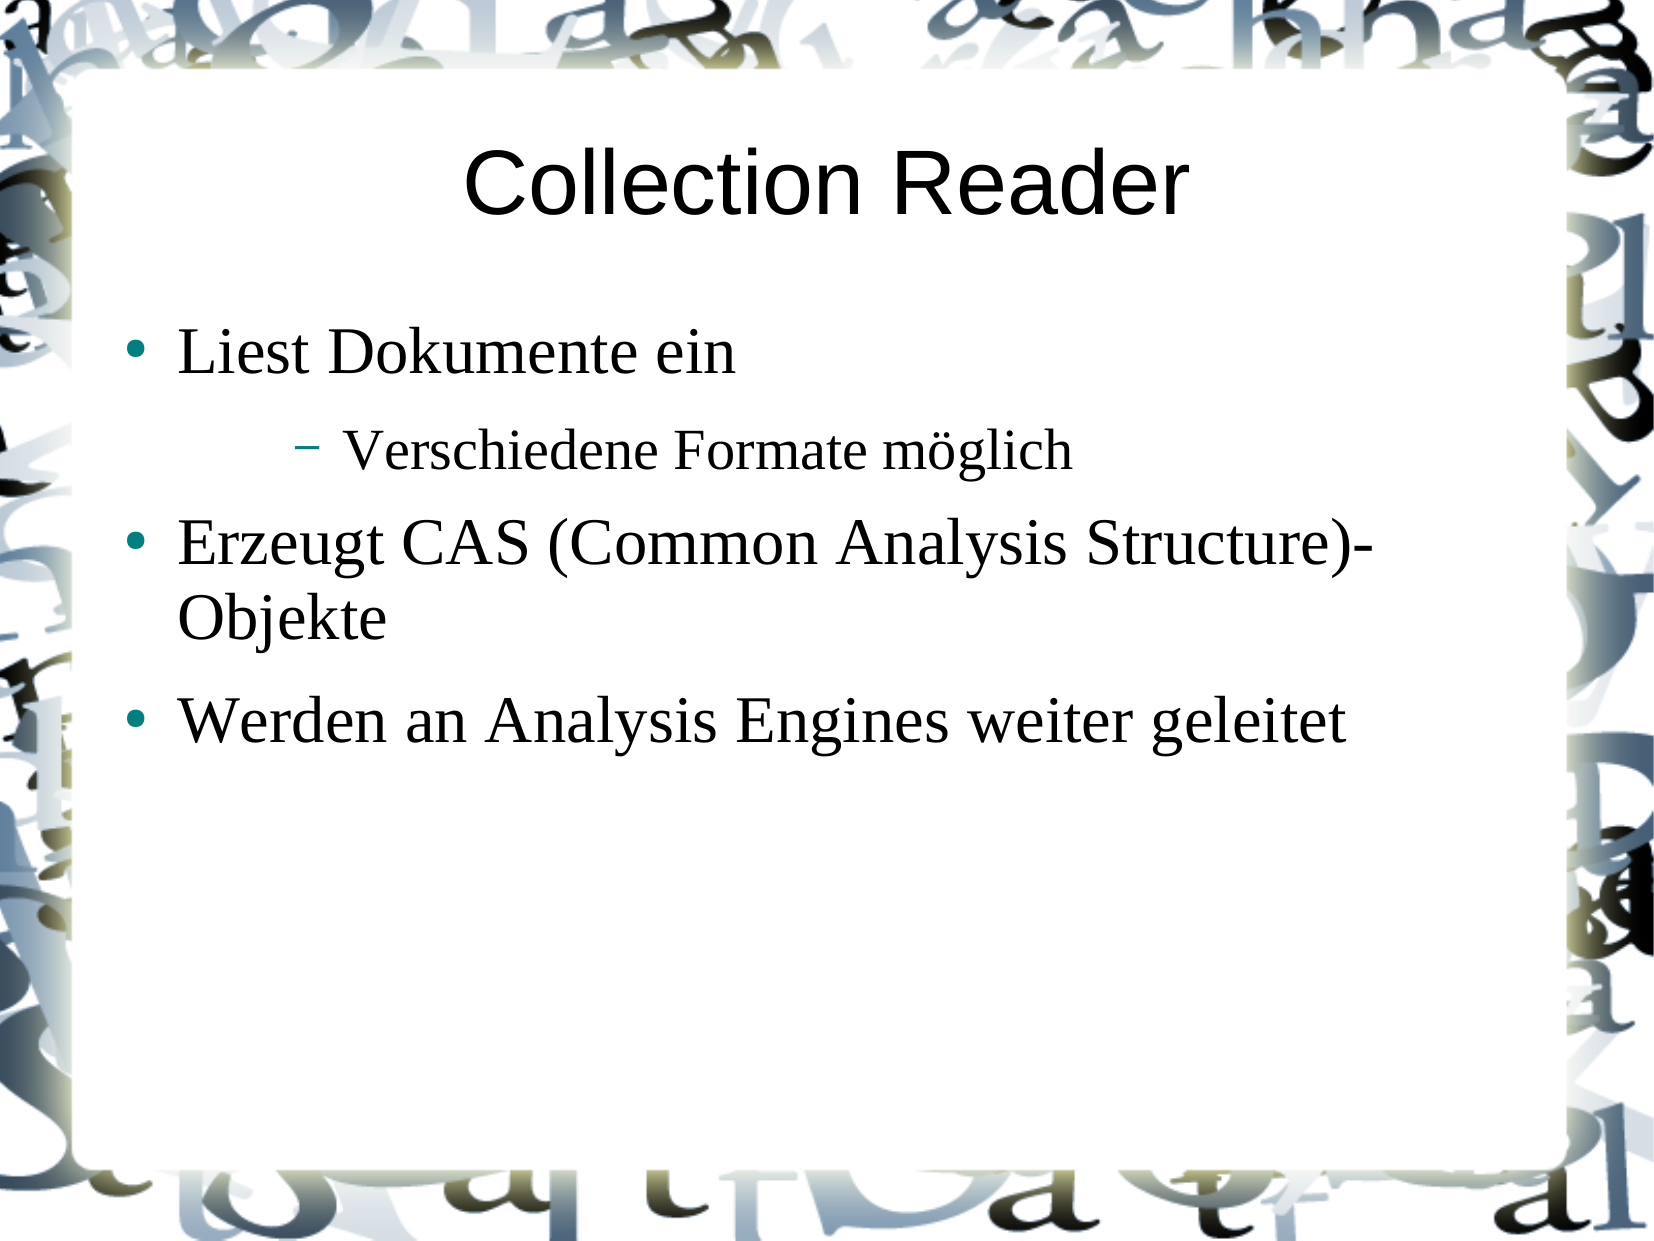

# Collection Reader
Liest Dokumente ein
Verschiedene Formate möglich
Erzeugt CAS (Common Analysis Structure)-Objekte
Werden an Analysis Engines weiter geleitet